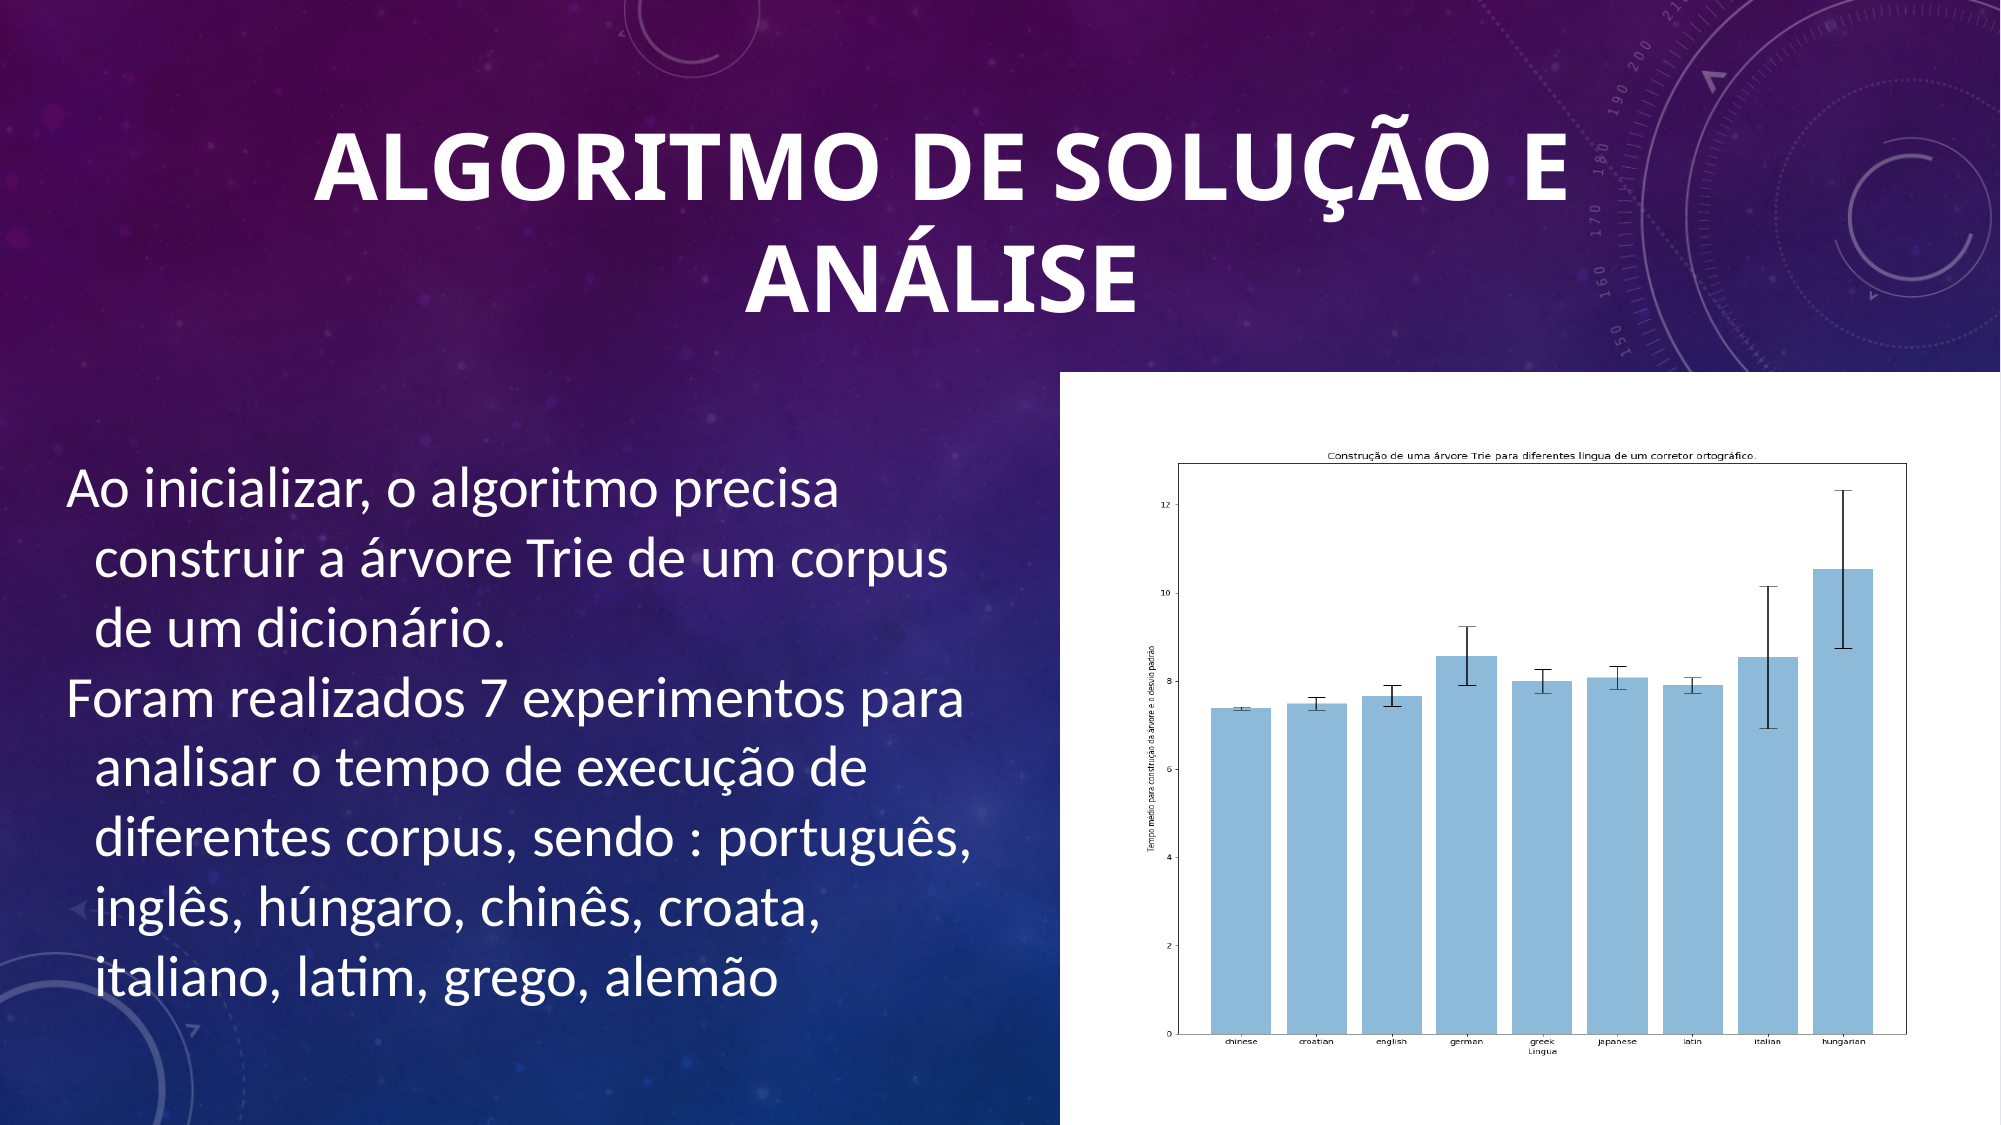

# ALGORITMO DE SOLUÇÃO E ANÁLISE
Ao inicializar, o algoritmo precisa construir a árvore Trie de um corpus de um dicionário.
Foram realizados 7 experimentos para analisar o tempo de execução de diferentes corpus, sendo : português, inglês, húngaro, chinês, croata, italiano, latim, grego, alemão